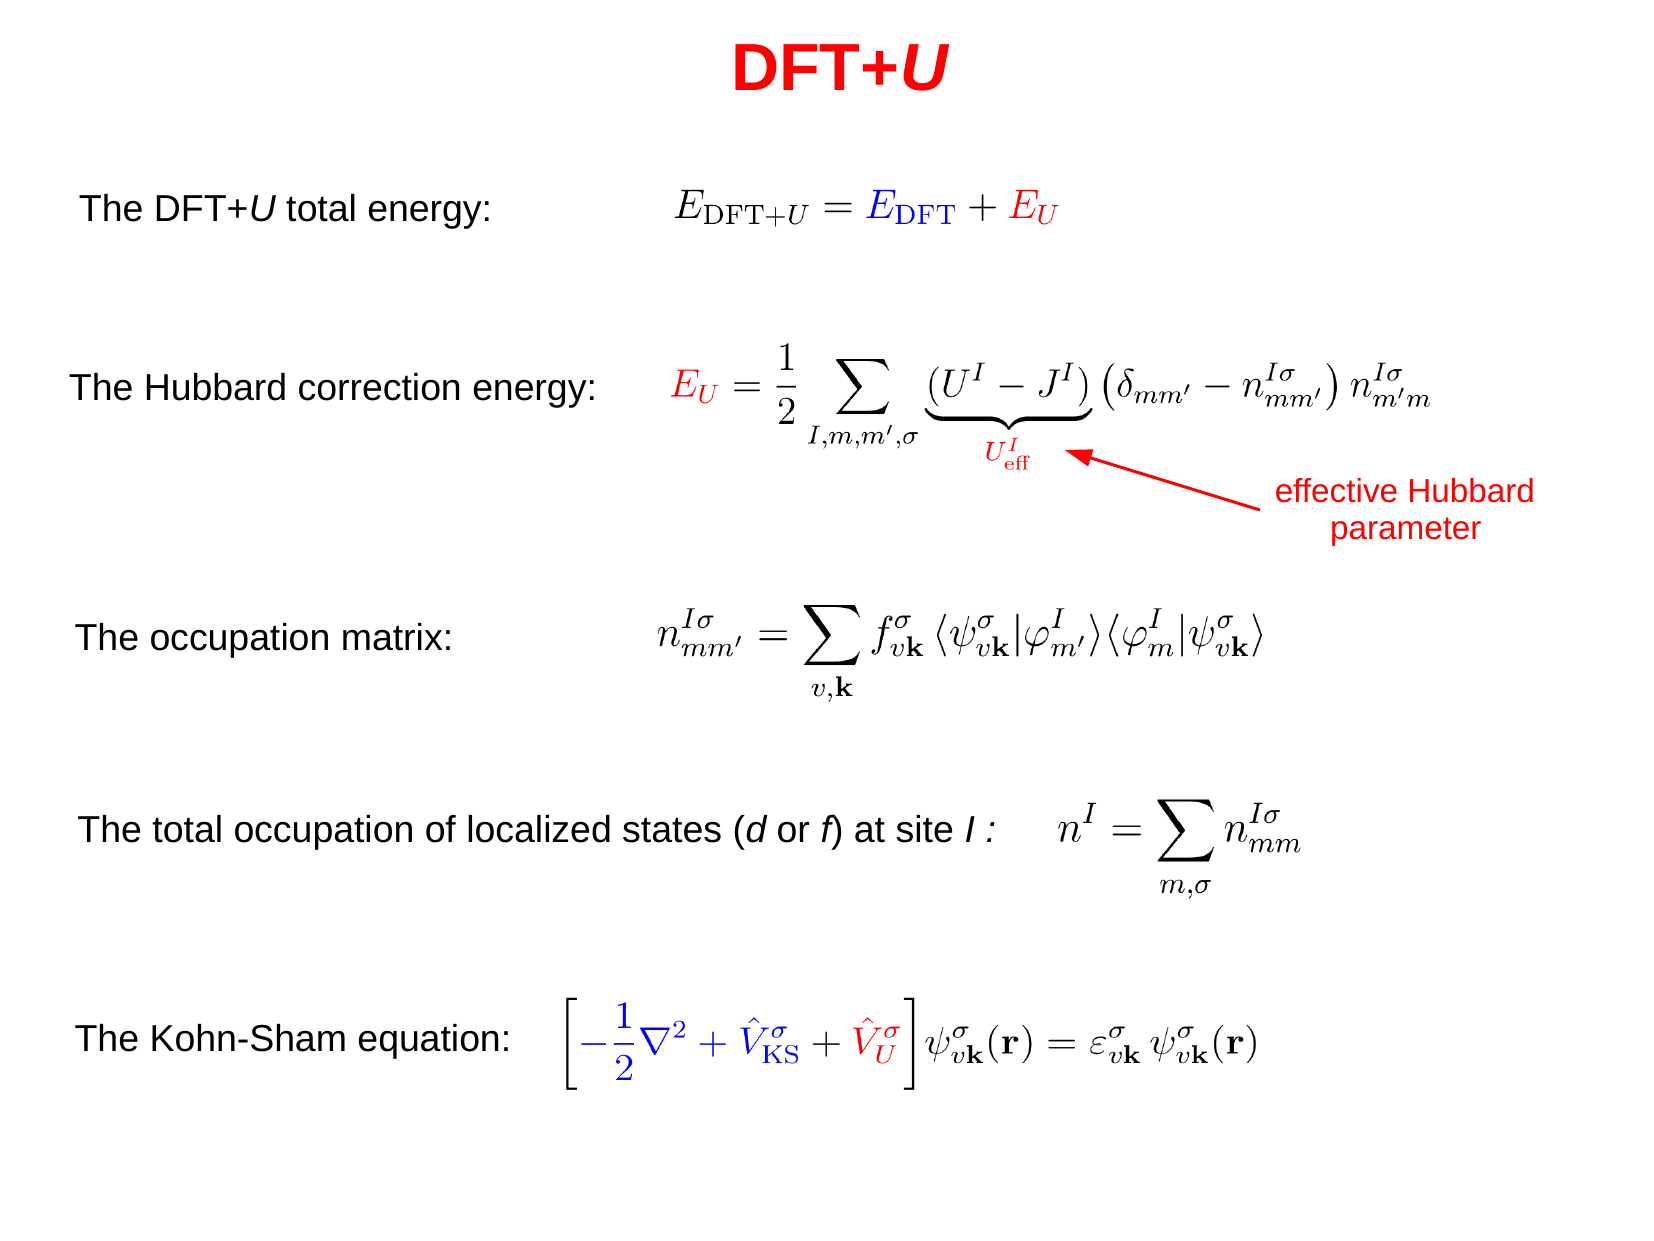

# DFT+U
The DFT+U total energy:
The Hubbard correction energy:
effective Hubbard
 parameter
The occupation matrix:
The total occupation of localized states (d or f) at site I :
The Kohn-Sham equation: